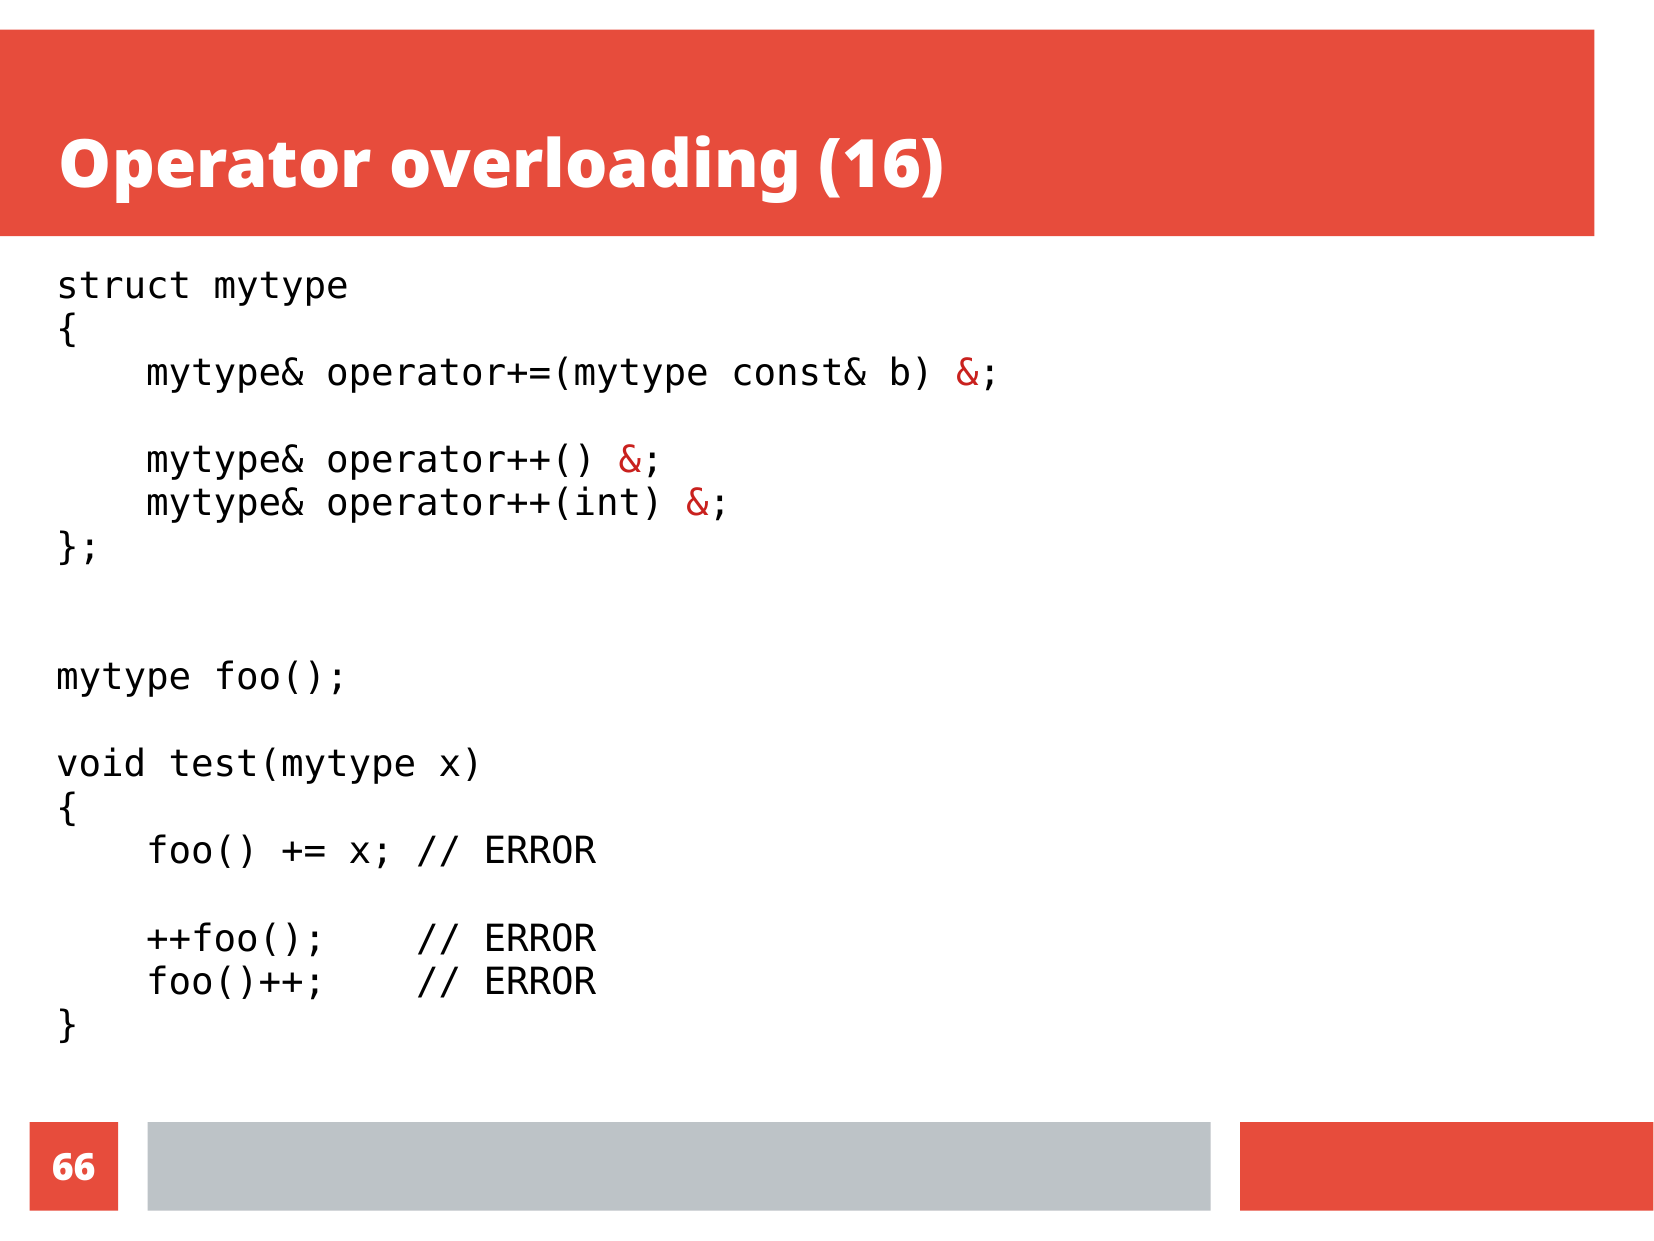

# Operator overloading (16)
struct mytype
{
 mytype& operator+=(mytype const& b) &;
 mytype& operator++() &;
 mytype& operator++(int) &;
};
mytype foo();
void test(mytype x)
{
 foo() += x; // ERROR
 ++foo(); // ERROR
 foo()++; // ERROR
}
66